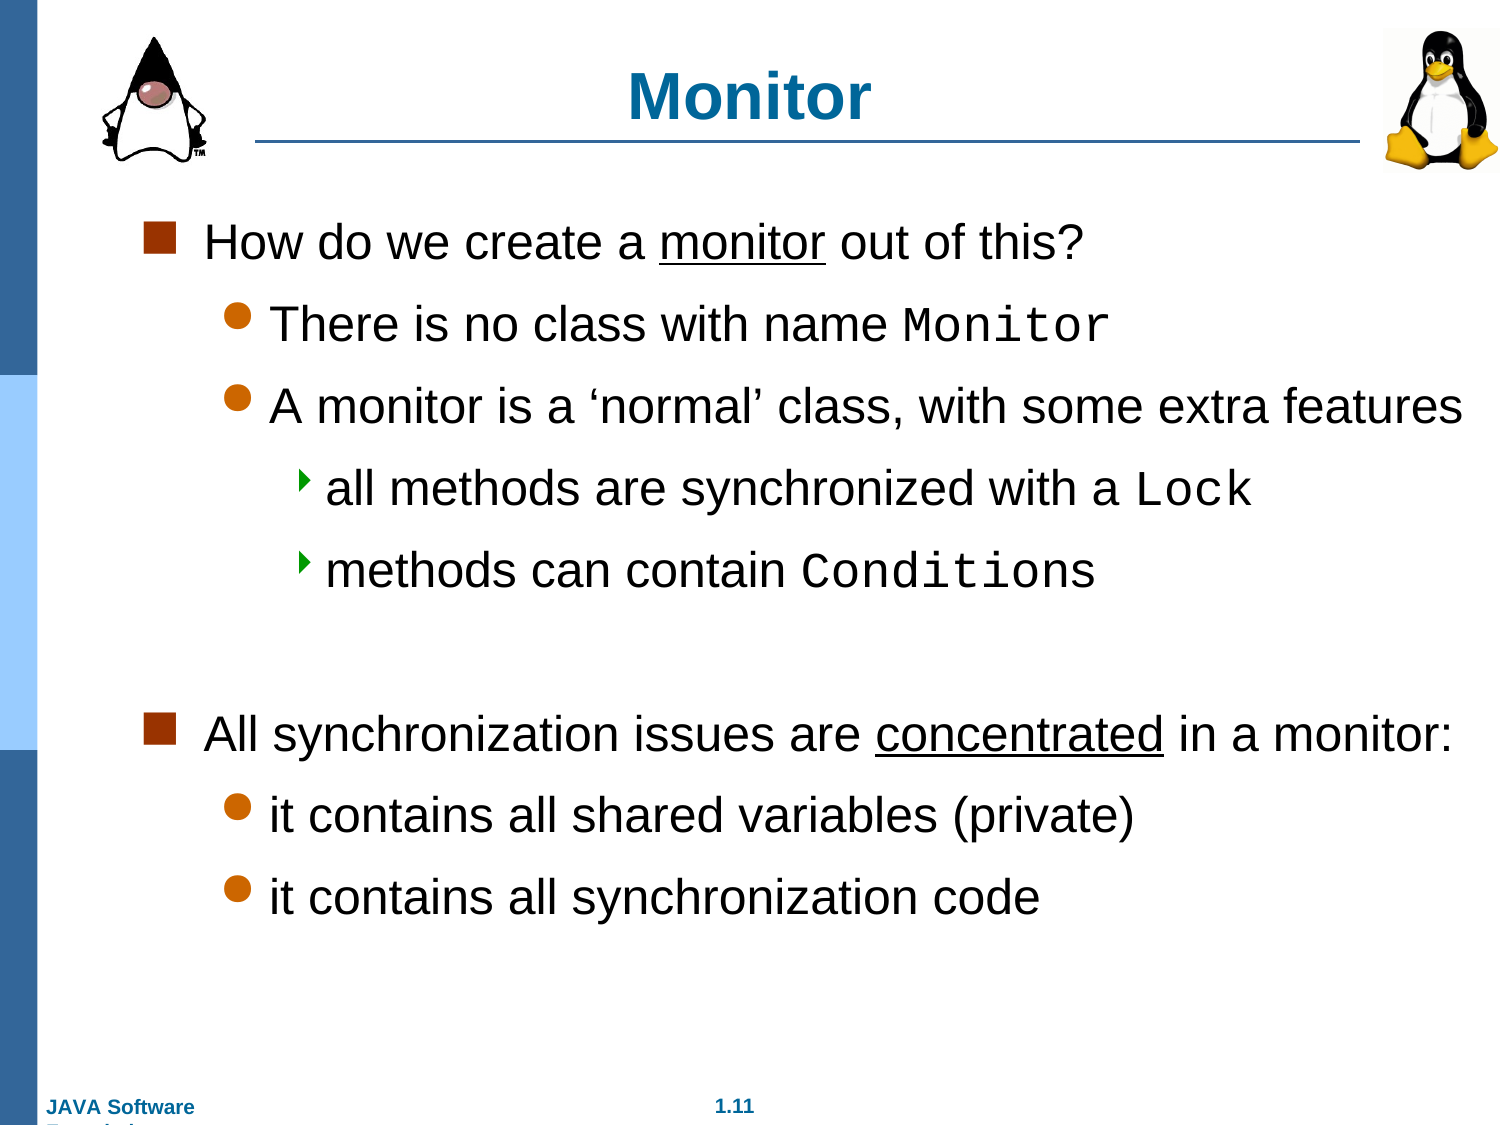

# Monitor
How do we create a monitor out of this?
There is no class with name Monitor
A monitor is a ‘normal’ class, with some extra features
all methods are synchronized with a Lock
methods can contain Conditions
All synchronization issues are concentrated in a monitor:
it contains all shared variables (private)
it contains all synchronization code